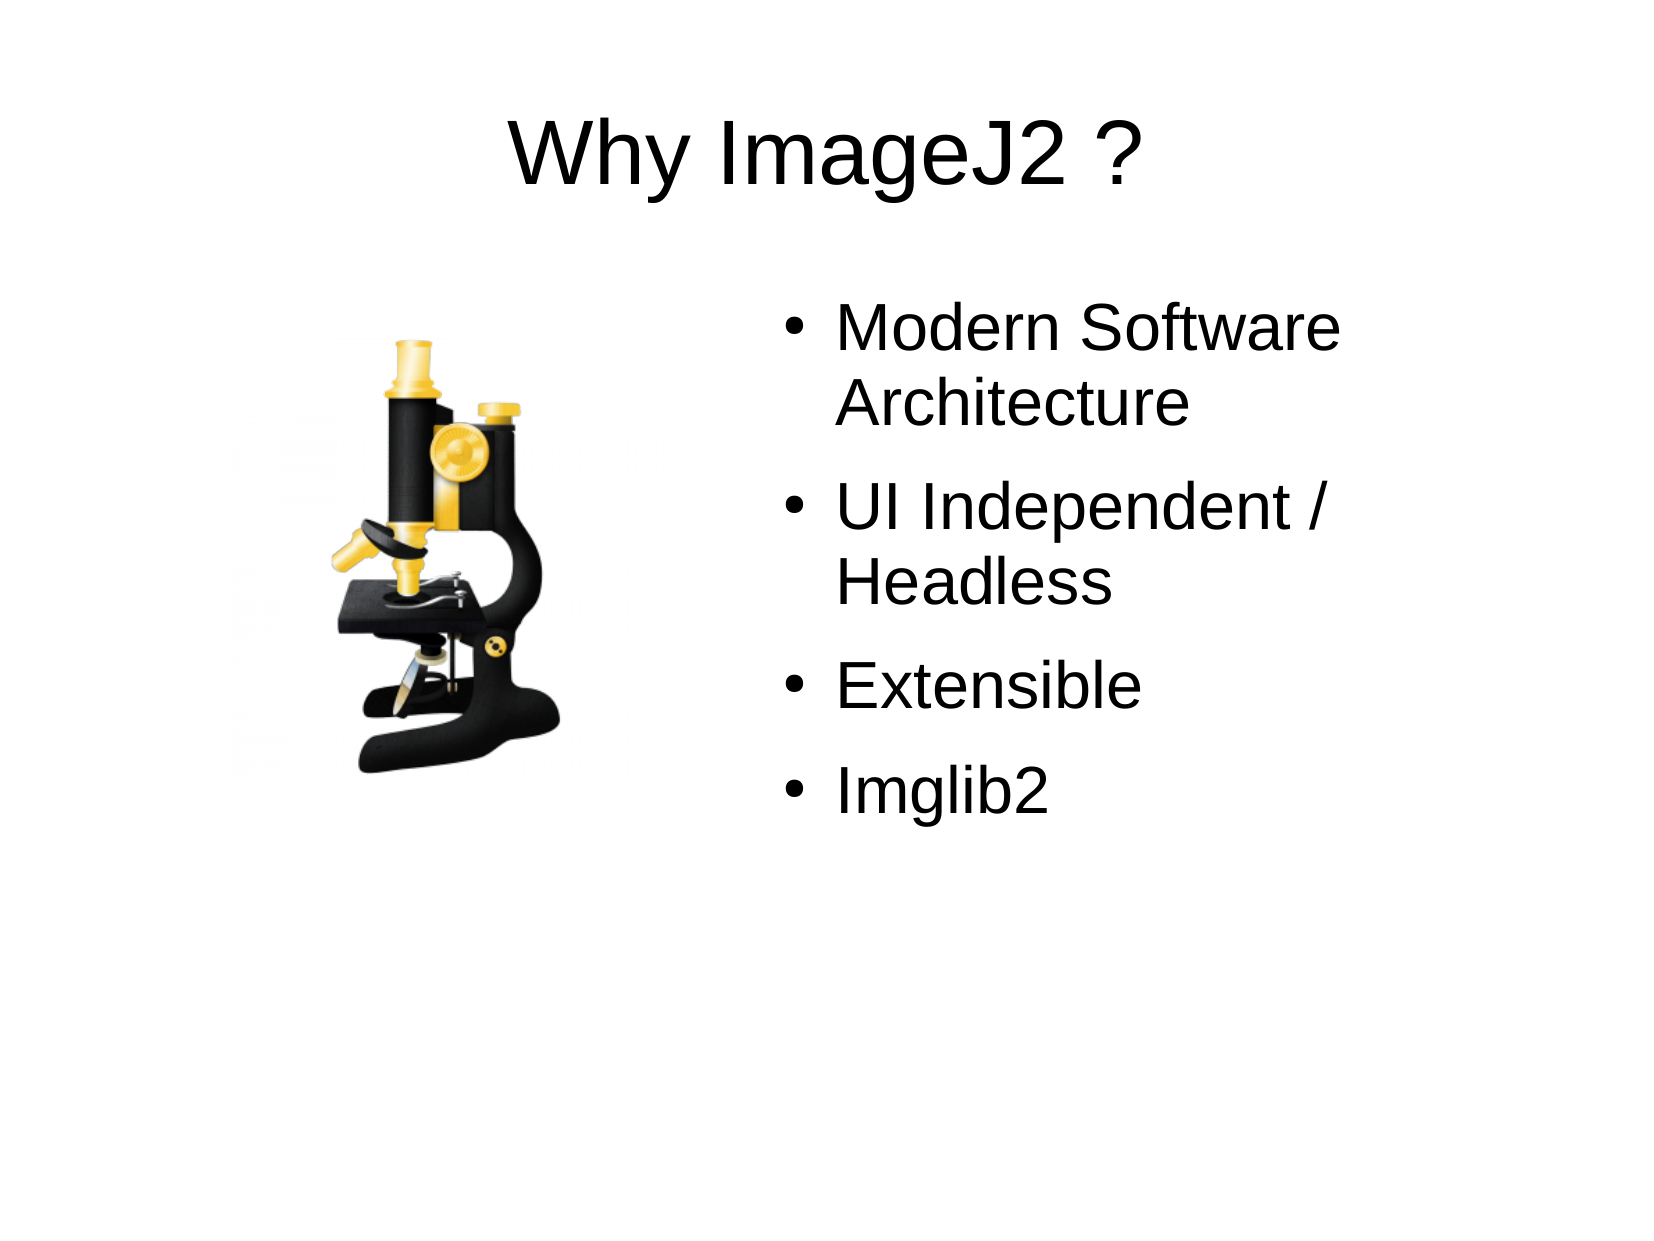

# Why ImageJ2 ?
Modern Software Architecture
UI Independent / Headless
Extensible
Imglib2